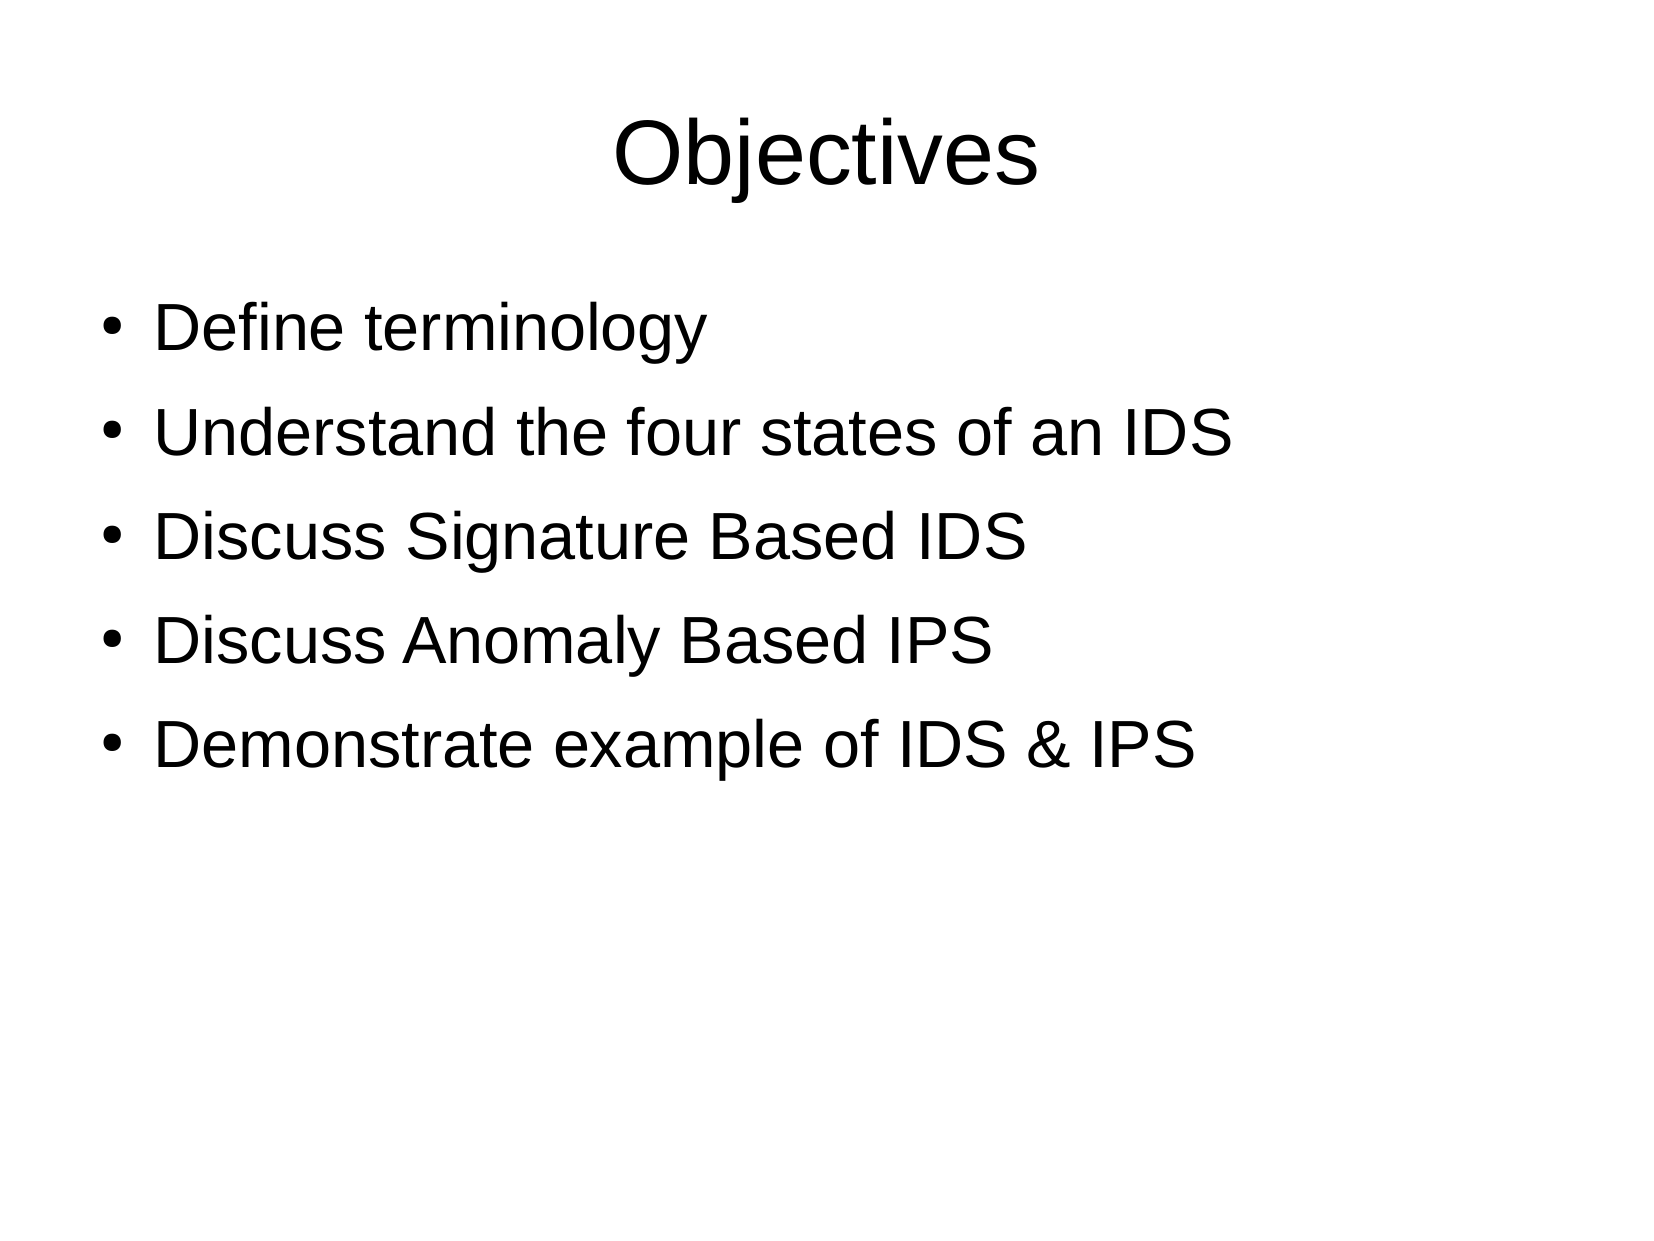

# Objectives
Define terminology
Understand the four states of an IDS
Discuss Signature Based IDS
Discuss Anomaly Based IPS
Demonstrate example of IDS & IPS